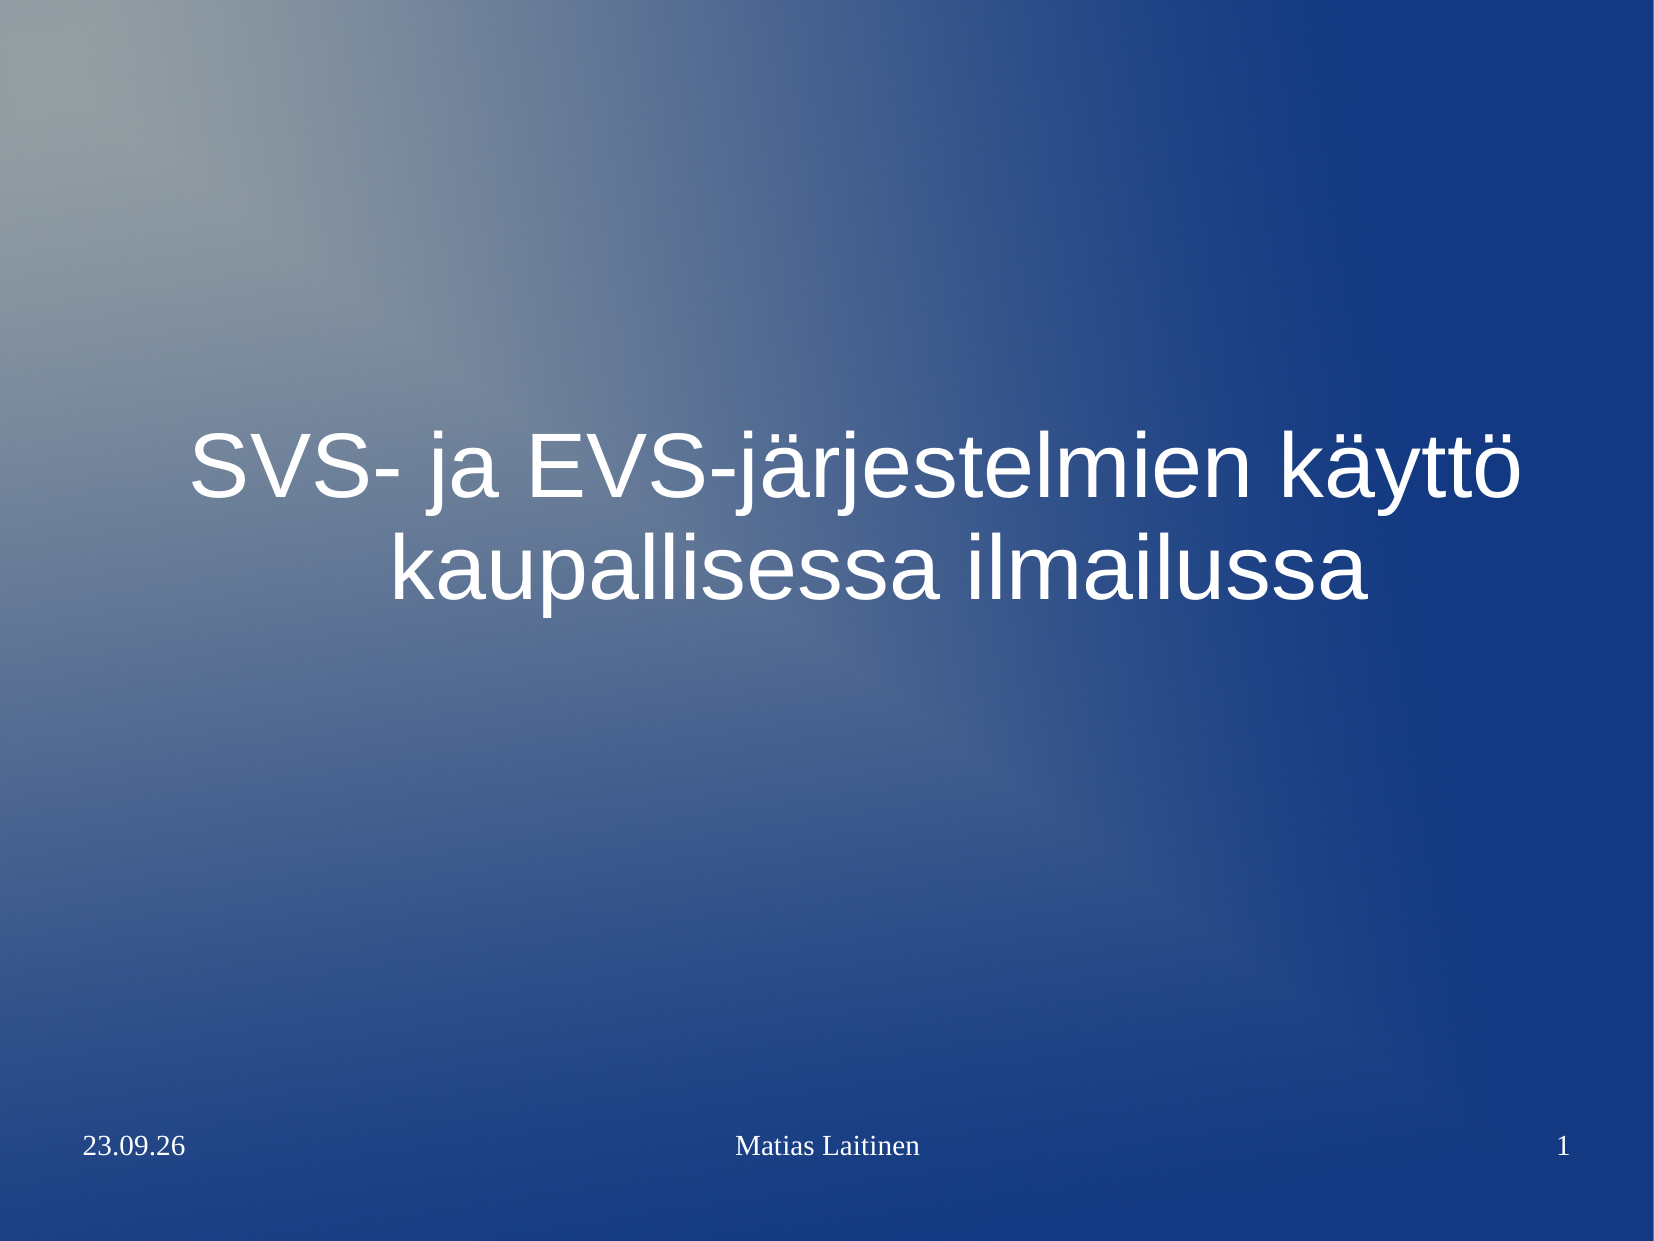

# SVS- ja EVS-järjestelmien käyttö kaupallisessa ilmailussa
Matias Laitinen
1